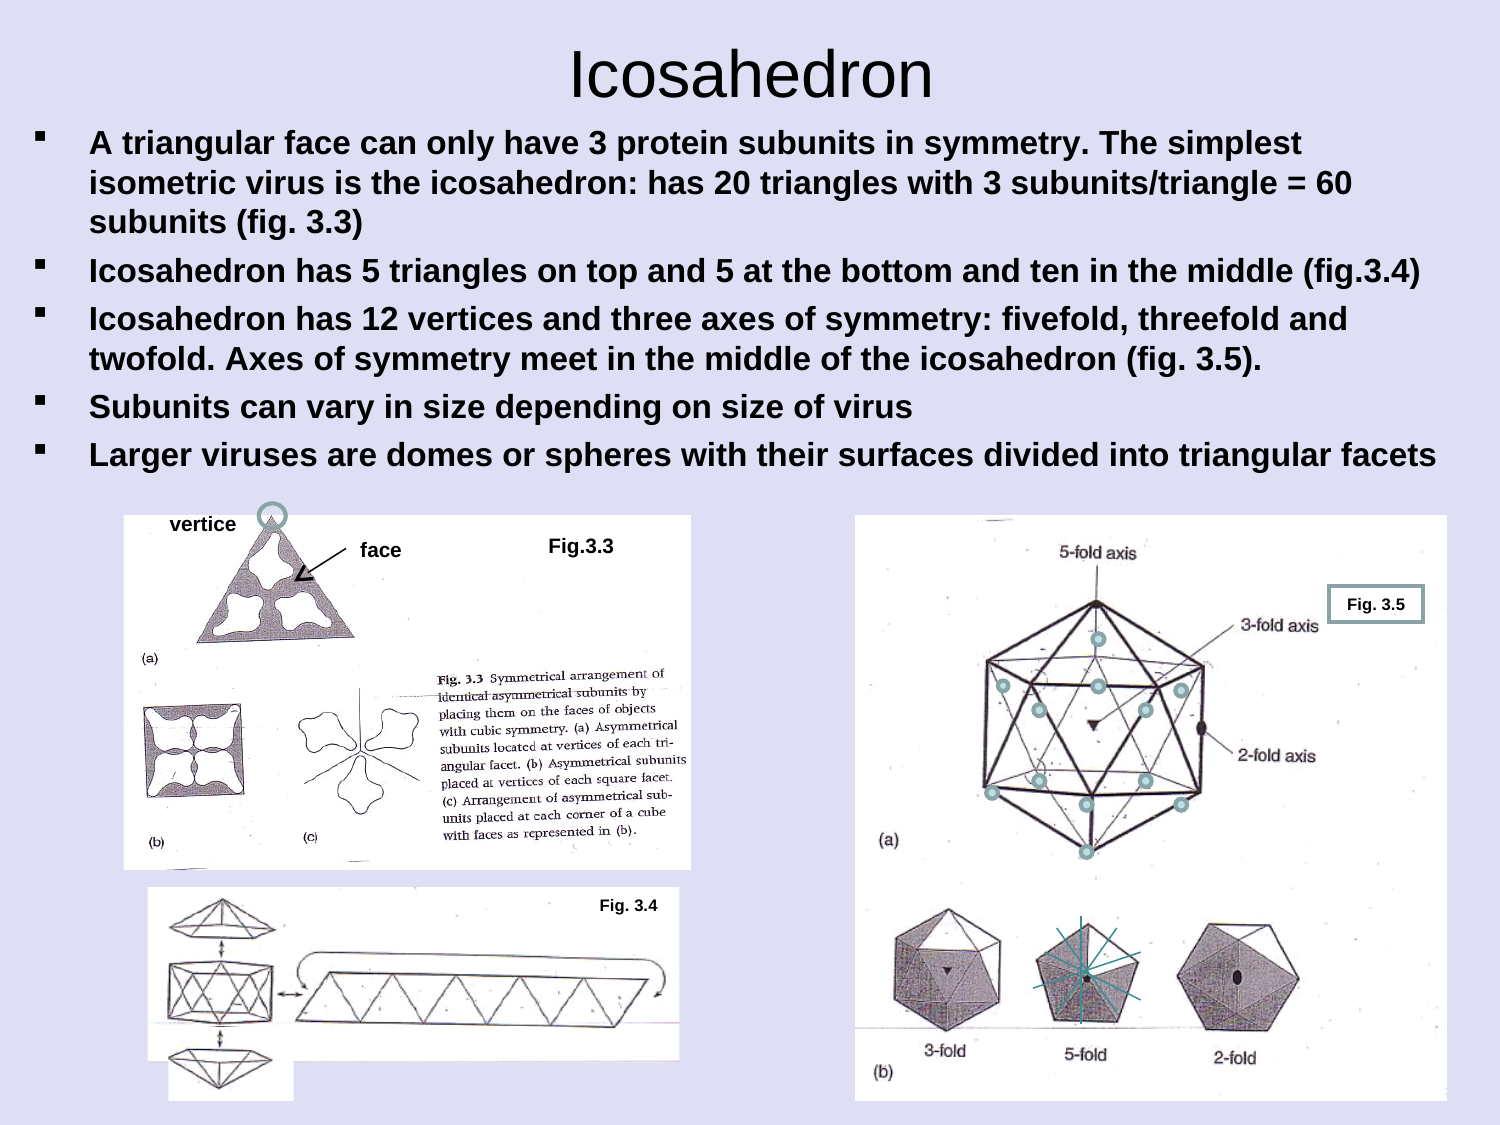

# Icosahedron
A triangular face can only have 3 protein subunits in symmetry. The simplest isometric virus is the icosahedron: has 20 triangles with 3 subunits/triangle = 60 subunits (fig. 3.3)
Icosahedron has 5 triangles on top and 5 at the bottom and ten in the middle (fig.3.4)
Icosahedron has 12 vertices and three axes of symmetry: fivefold, threefold and twofold. Axes of symmetry meet in the middle of the icosahedron (fig. 3.5).
Subunits can vary in size depending on size of virus
Larger viruses are domes or spheres with their surfaces divided into triangular facets
vertice
face
Fig.3.3
Fig. 3.5
Fig. 3.4